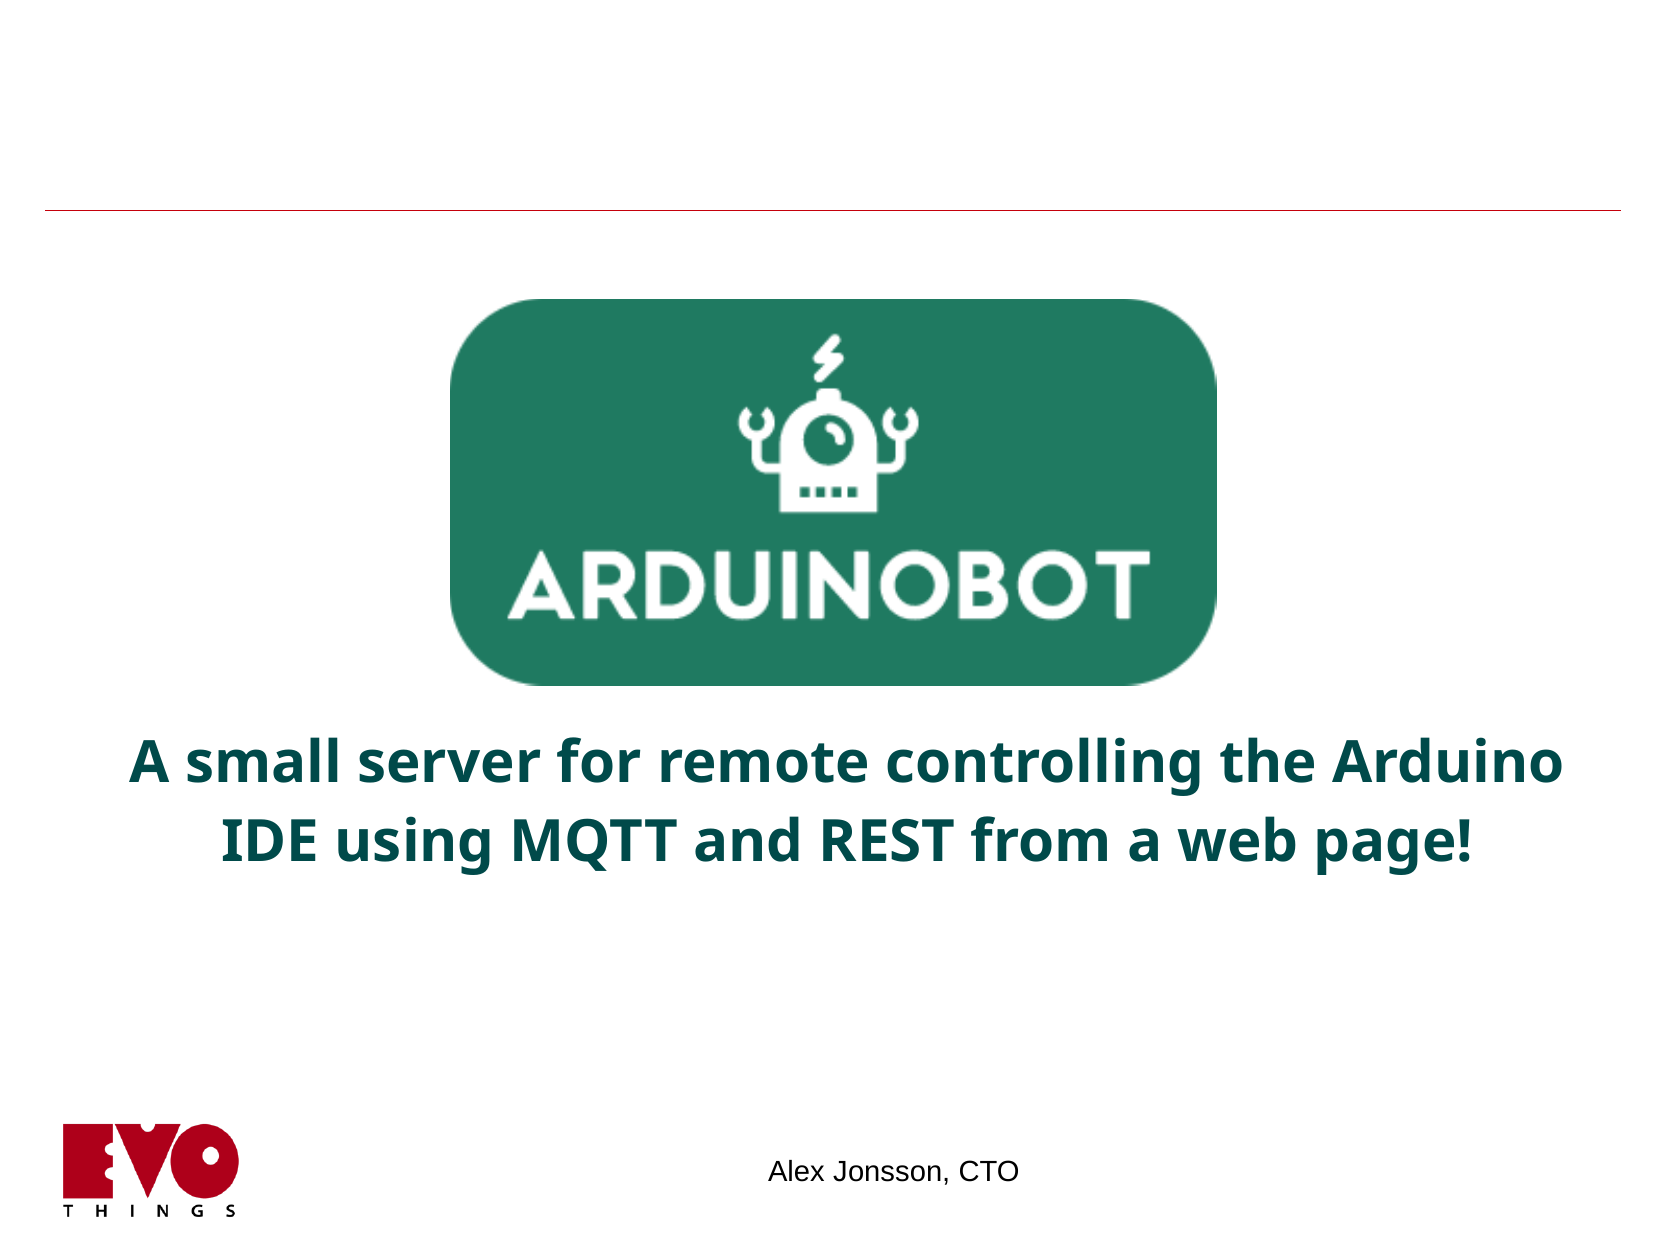

A small server for remote controlling the Arduino IDE using MQTT and REST from a web page!